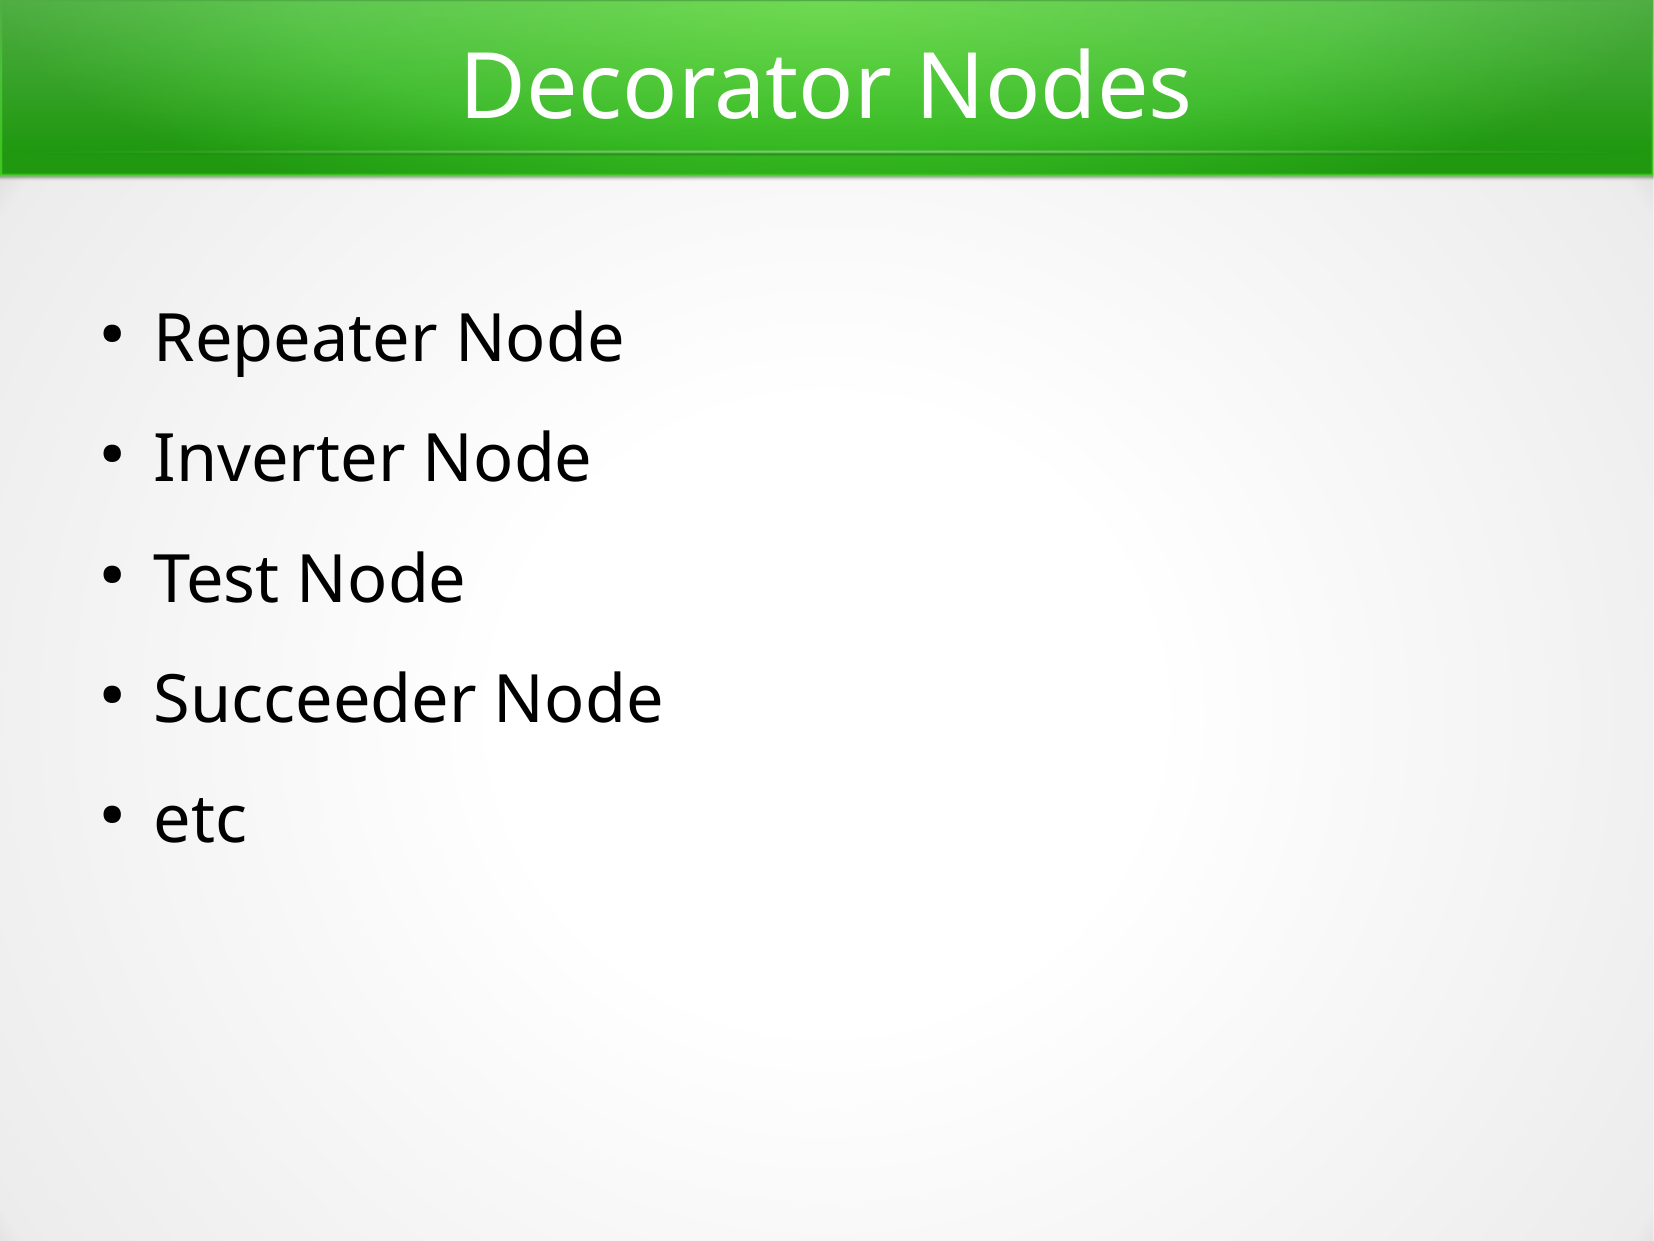

# Decorator Nodes
Repeater Node
Inverter Node
Test Node
Succeeder Node
etc